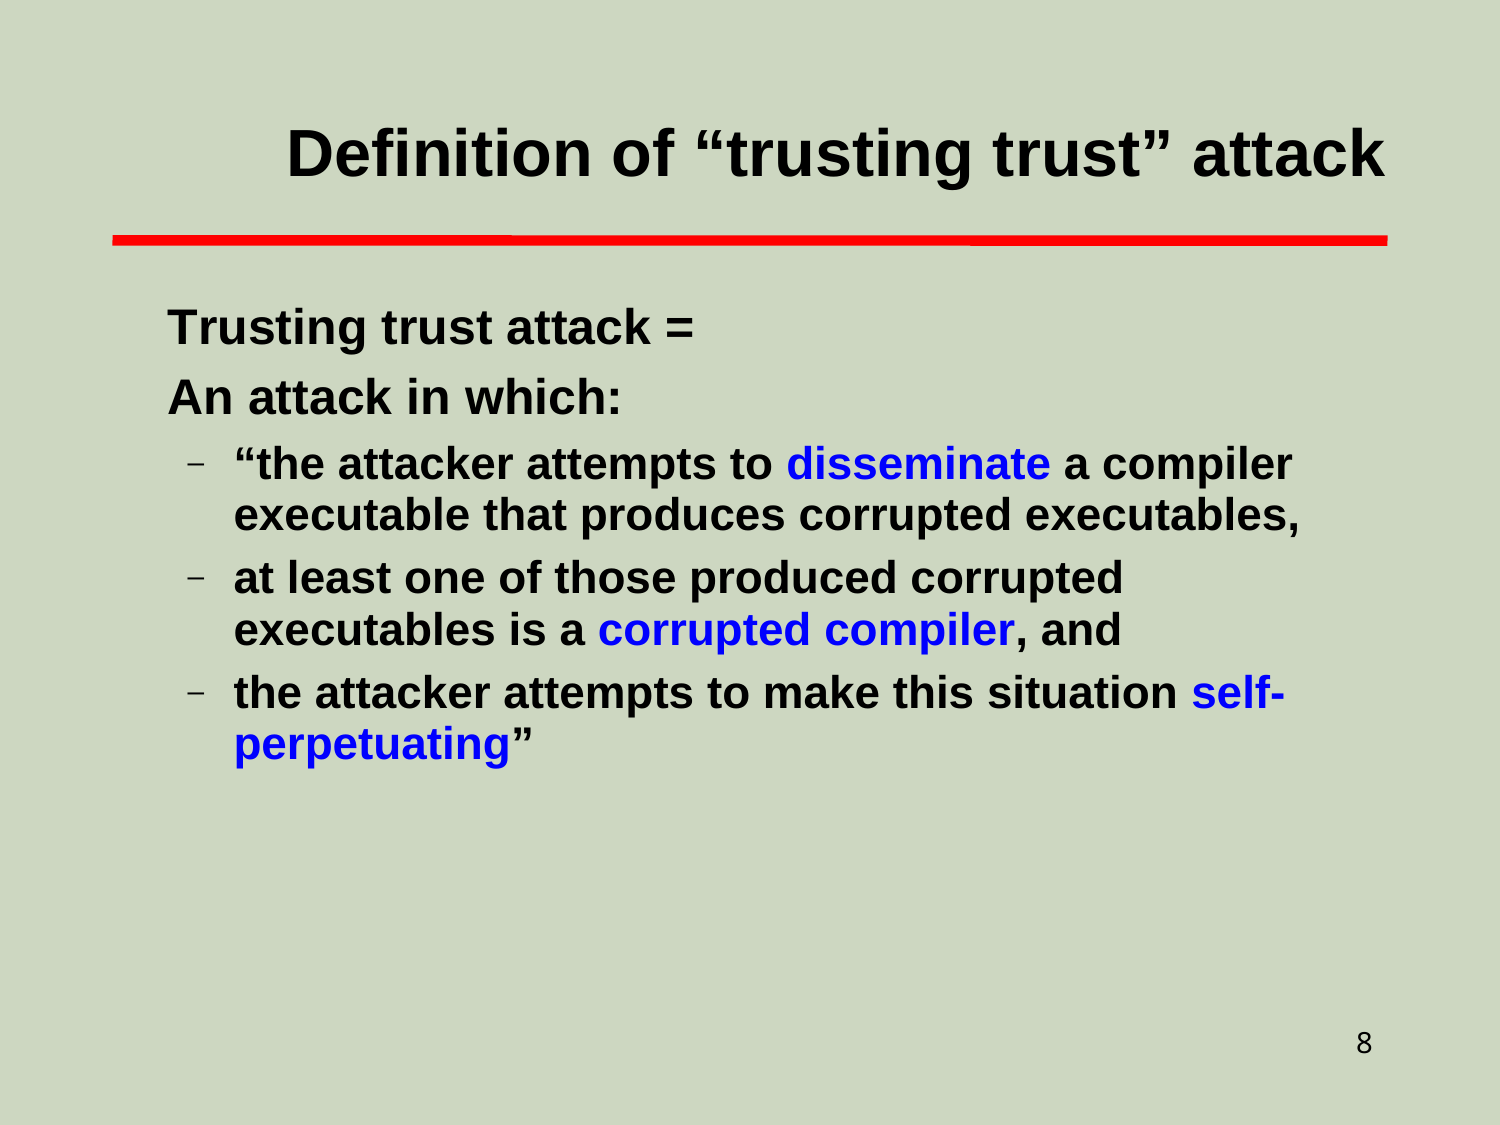

# Definition of “trusting trust” attack
Trusting trust attack =
An attack in which:
“the attacker attempts to disseminate a compiler executable that produces corrupted executables,
at least one of those produced corrupted executables is a corrupted compiler, and
the attacker attempts to make this situation self-perpetuating”